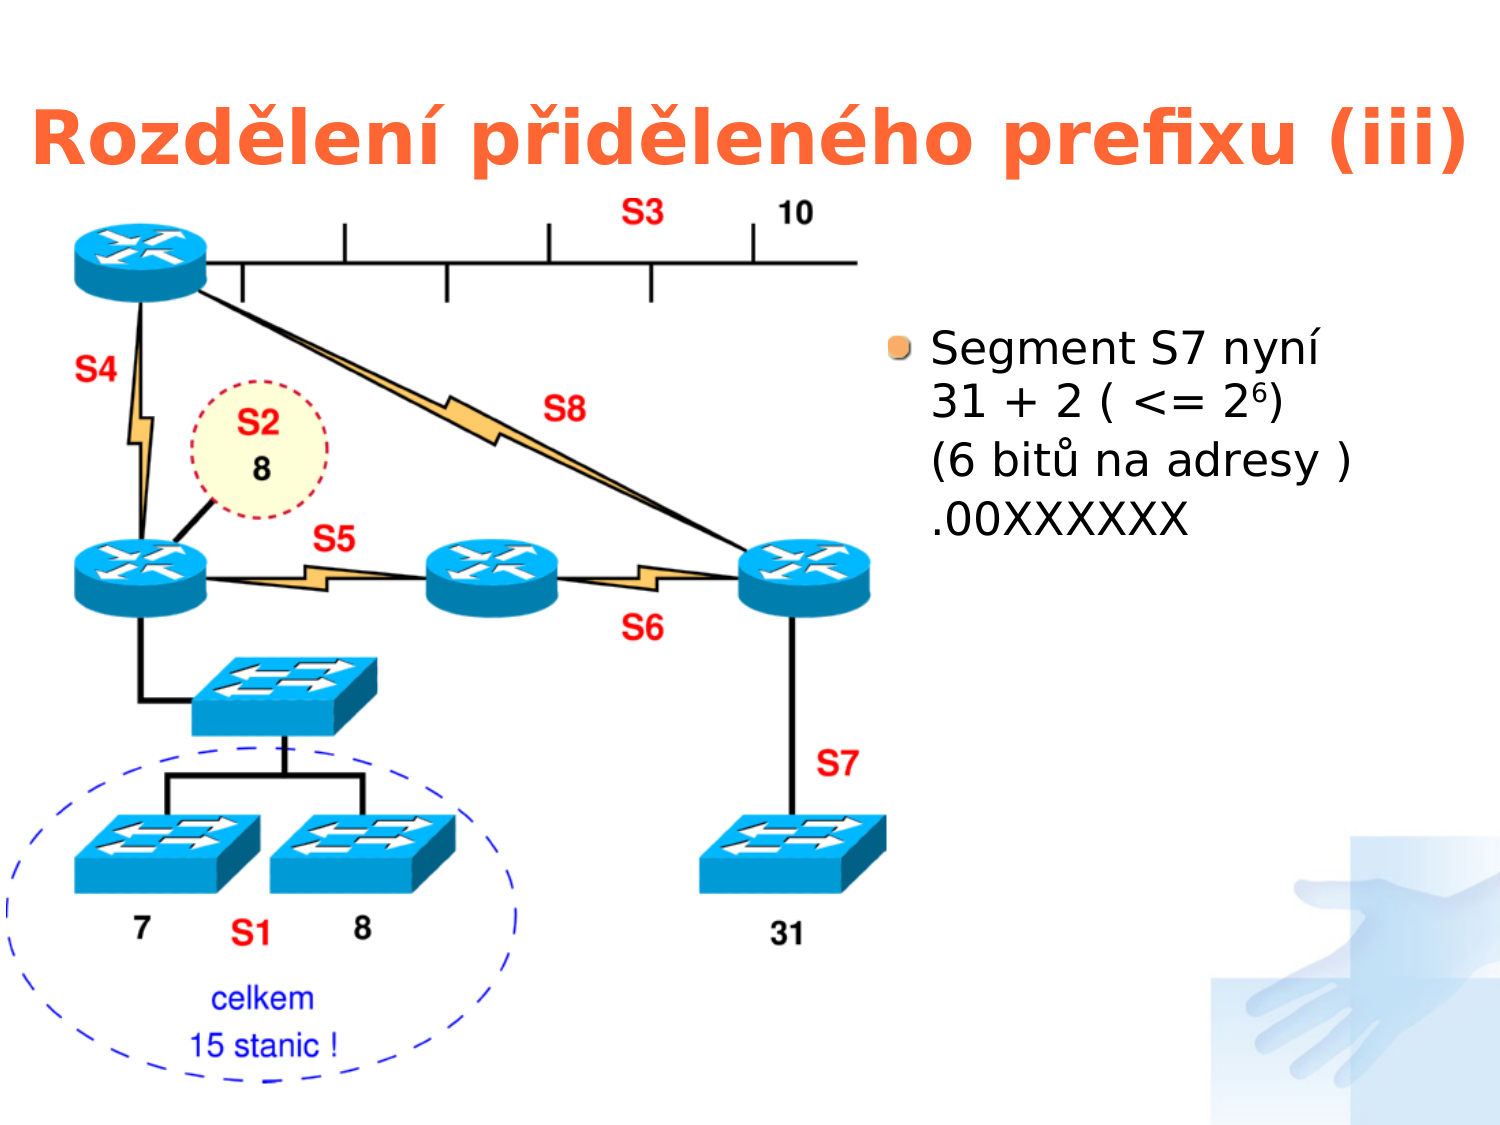

# Rozdělení přiděleného prefixu (iii)
Segment S7 nyní
31 + 2 ( <= 26)
(6 bitů na adresy )
.00XXXXXX